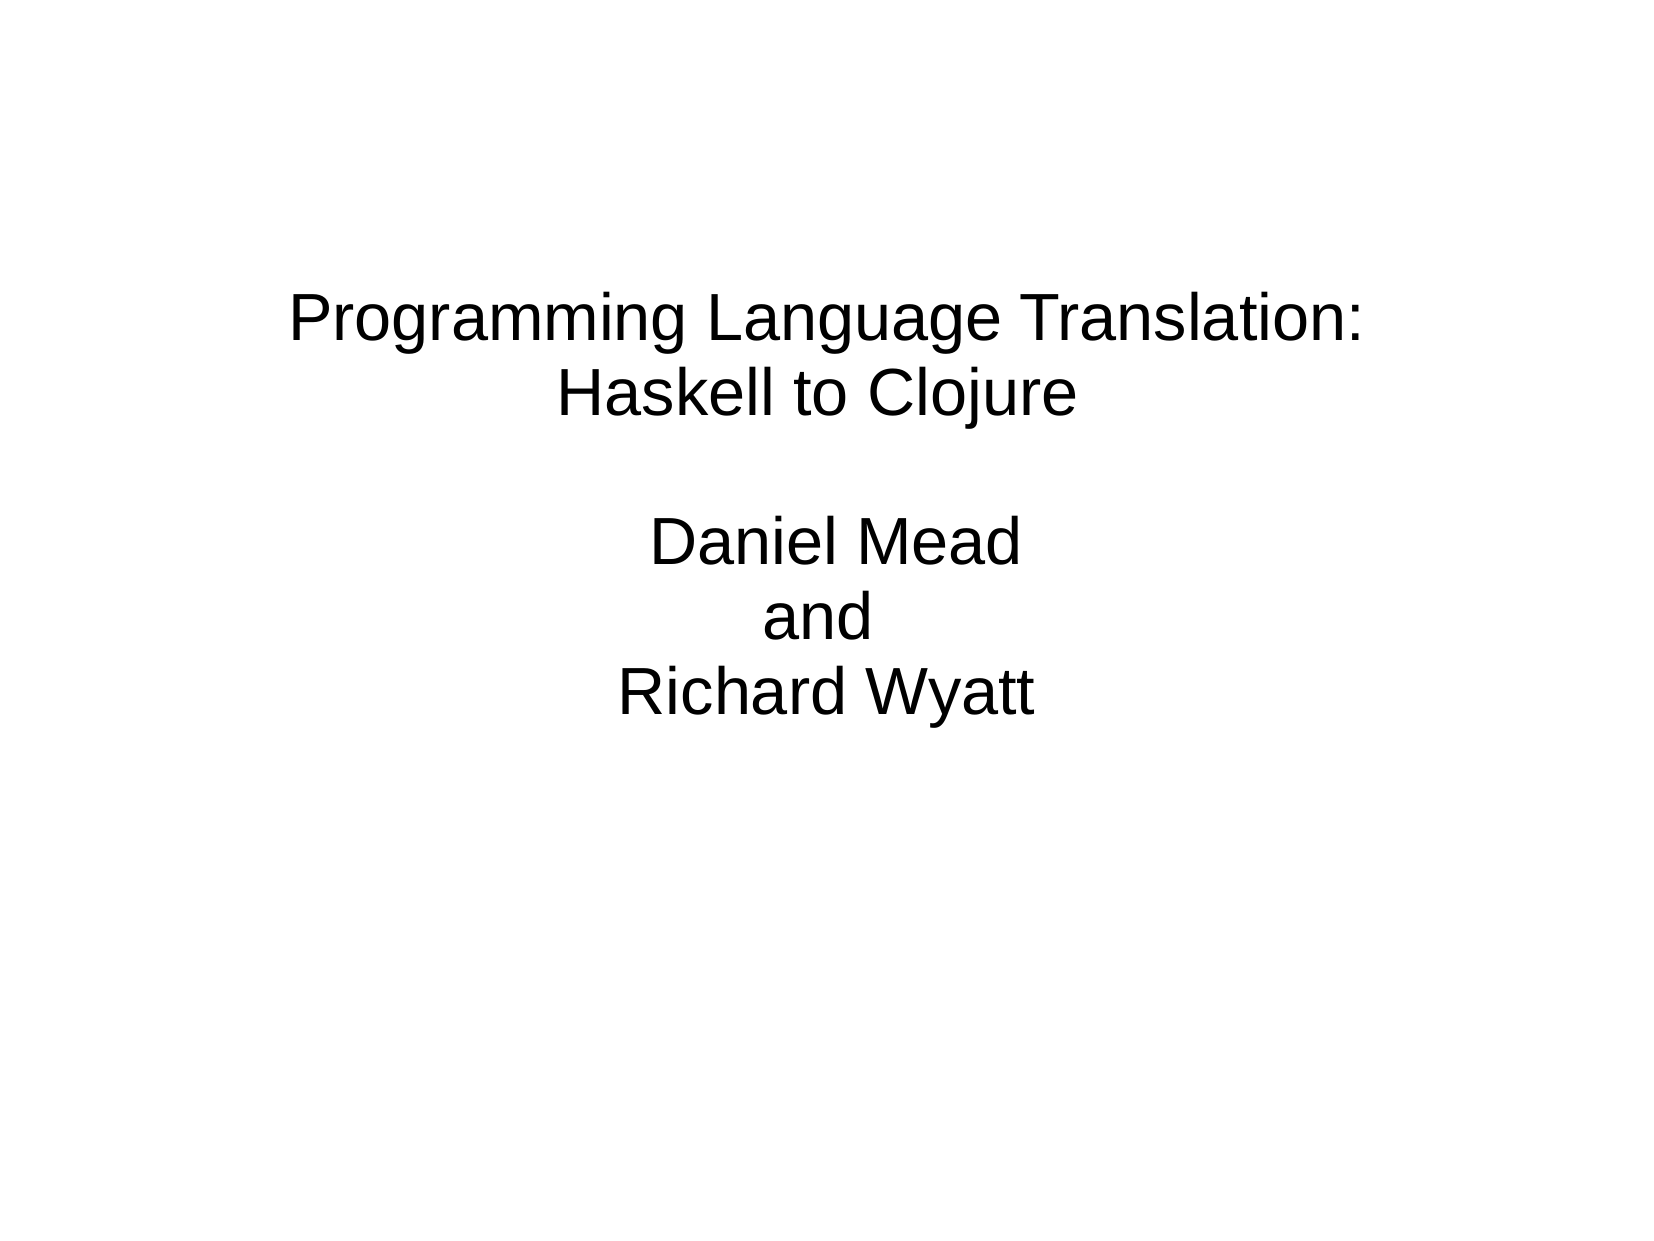

# Programming Language Translation:
Haskell to Clojure
 Daniel Mead
and
Richard Wyatt